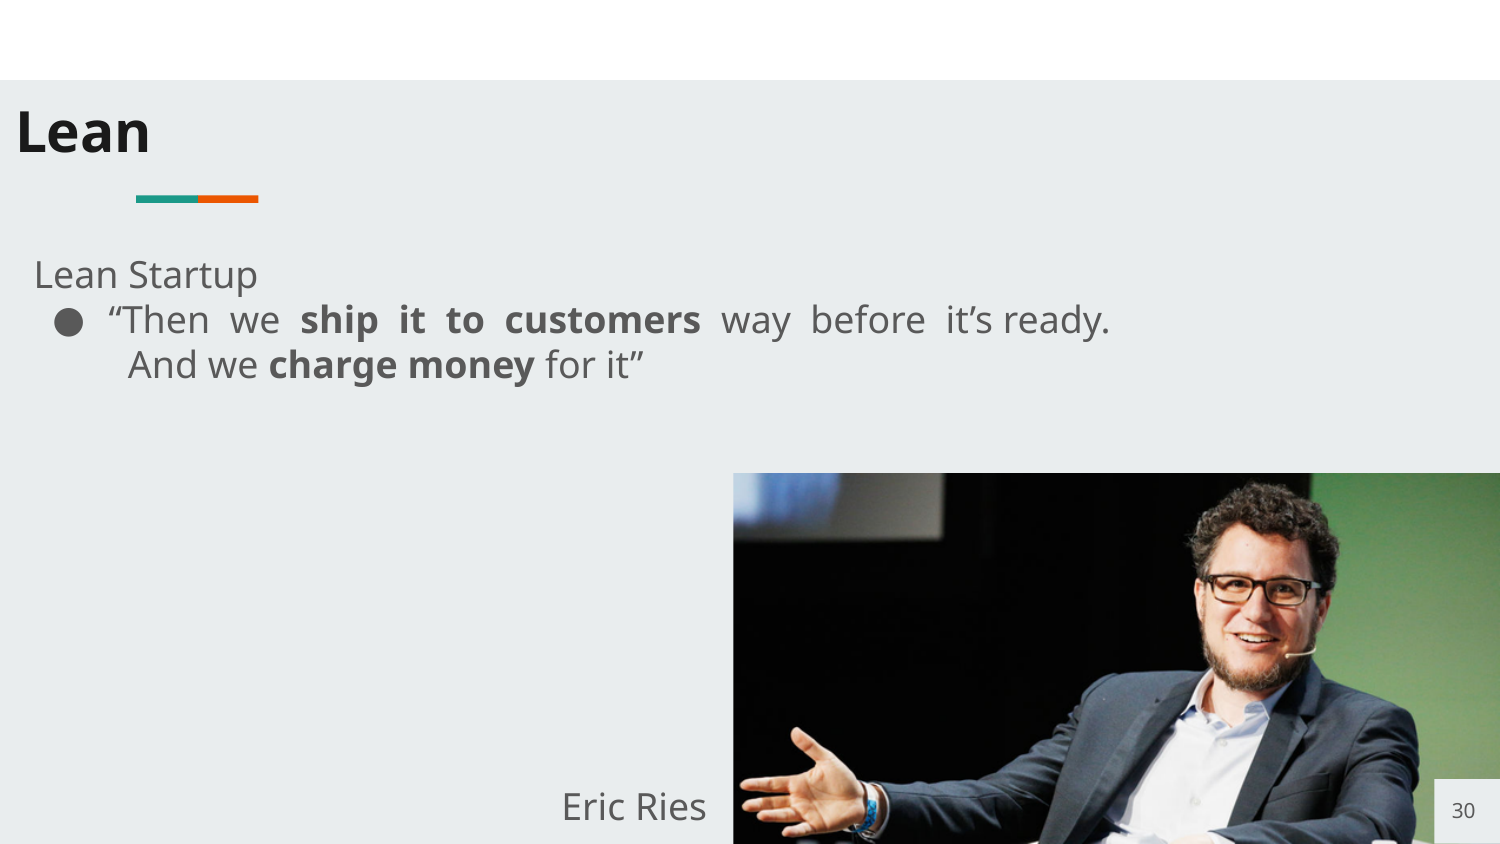

# Lean
Lean Startup
“Then we ship it to customers way before it’s ready.
 And we charge money for it”
Eric Ries